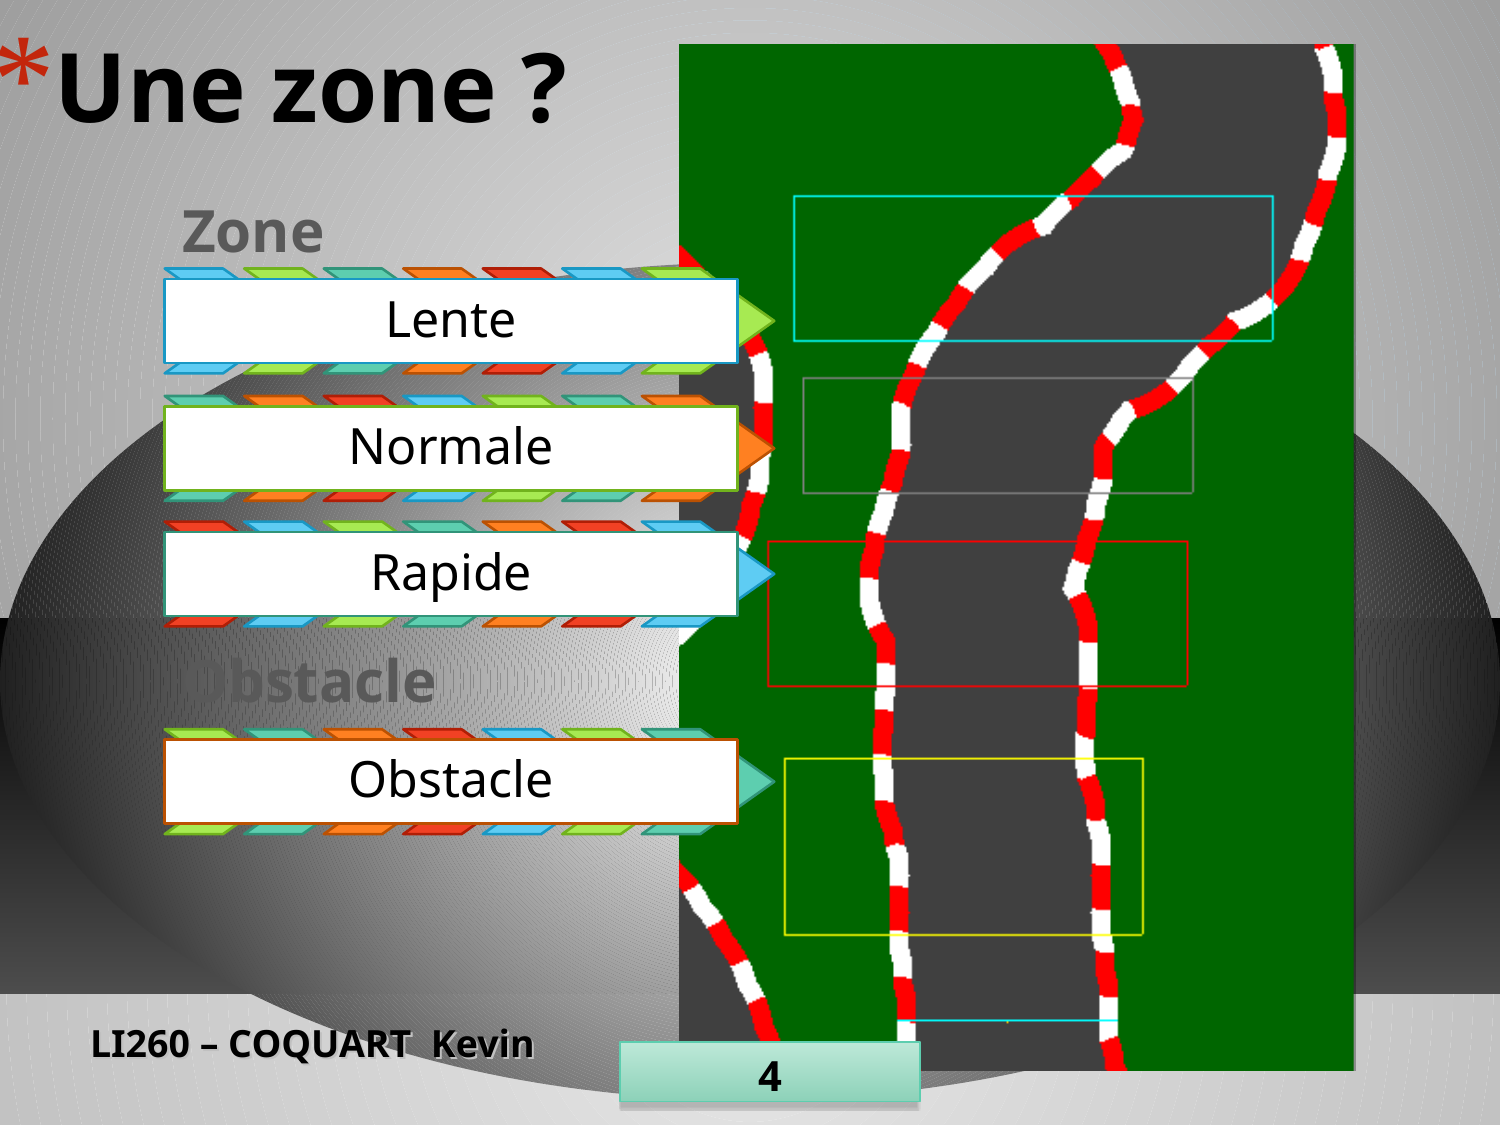

# Une zone ?
Zone
Lente
Normale
Rapide
Obstacle
Obstacle
LI260 – COQUART Kevin